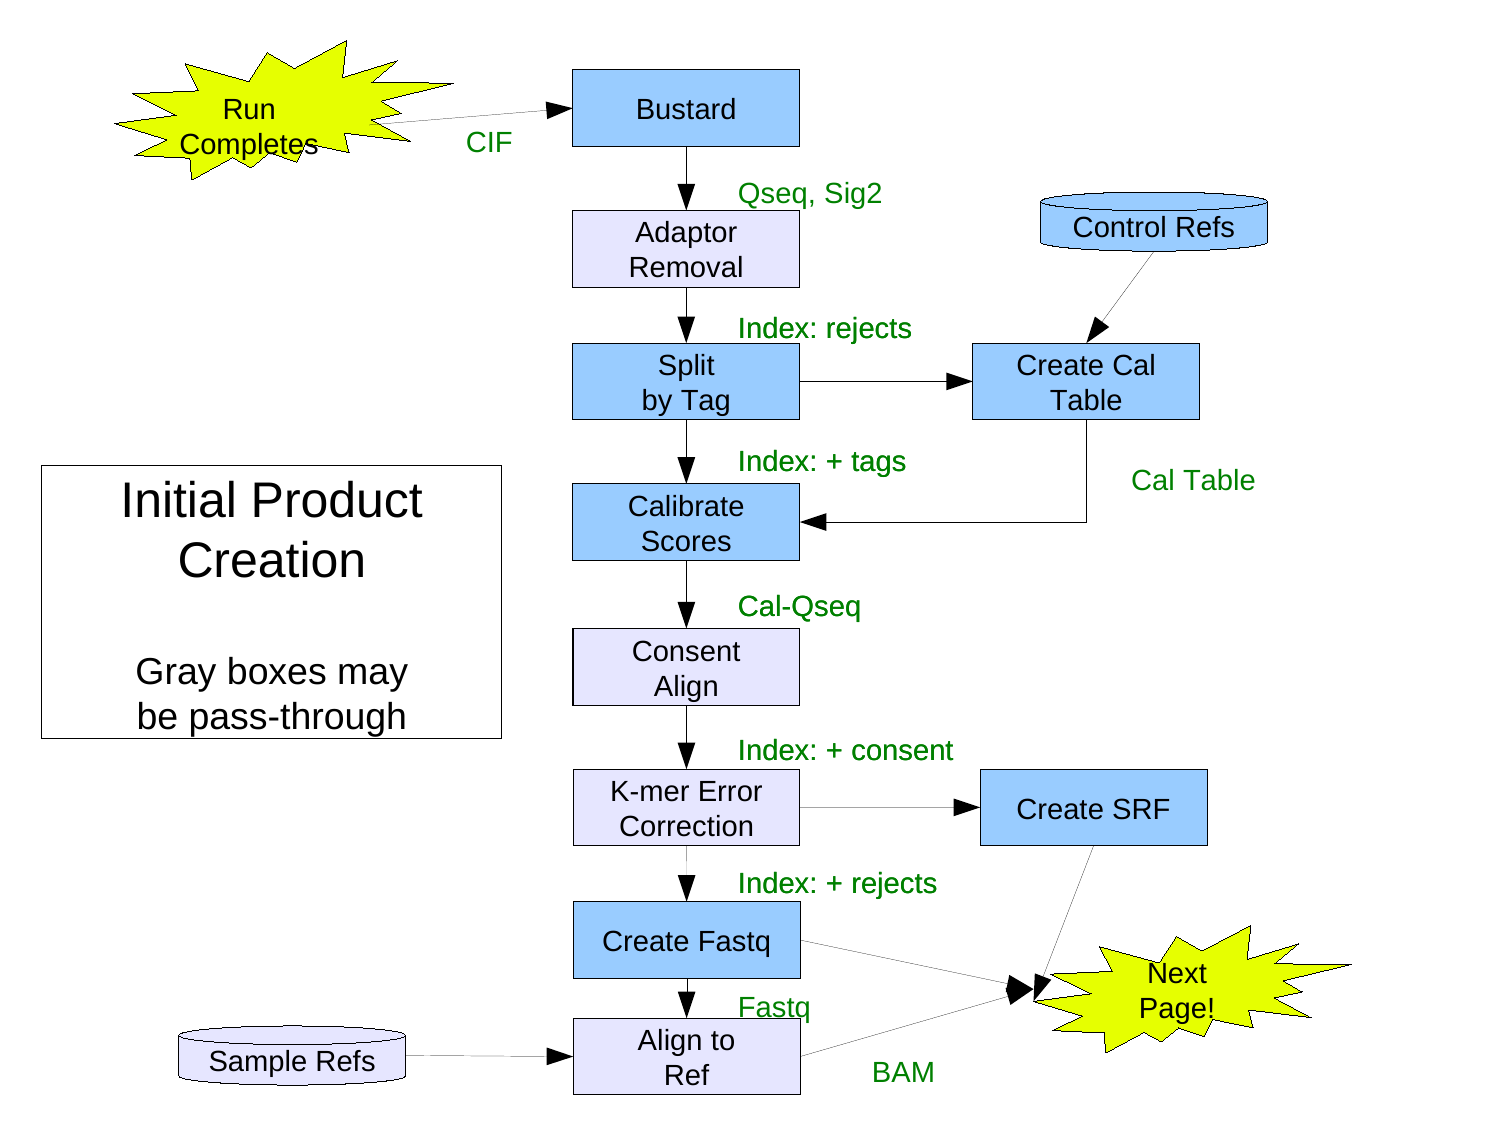

Bustard
Run
Completes
CIF
Qseq, Sig2
Control Refs
Control Refs
Adaptor
Removal
Index: rejects
Index: rejects
Split
by Tag
Split
by Tag
Split
by Tag
Split
by Tag
Split
by Tag
Create Cal
Table
Index: + tags
Index: + tags
Cal Table
Initial Product
Creation
Initial Product
Creation
Gray boxes may
be pass-through
Calibrate
Scores
Calibrate
Scores
Cal-Qseq
Cal-Qseq
Consent
Align
Consent
Align
Index: + consent
Index: + consent
K-mer Error
Correction
K-mer Error
Correction
Create SRF
K-mer Error
Correction
K-mer Error
Correction
Index: + rejects
Index: + rejects
K-mer Error
Correction
K-mer Error
Correction
K-mer Error
Correction
K-mer Error
Correction
K-mer Error
Correction
K-mer Error
Correction
K-mer Error
Correction
Create Fastq
Next
Page!
Fastq
K-mer Error
Correction
K-mer Error
Correction
K-mer Error
Correction
Align to
Ref
Sample Refs
BAM